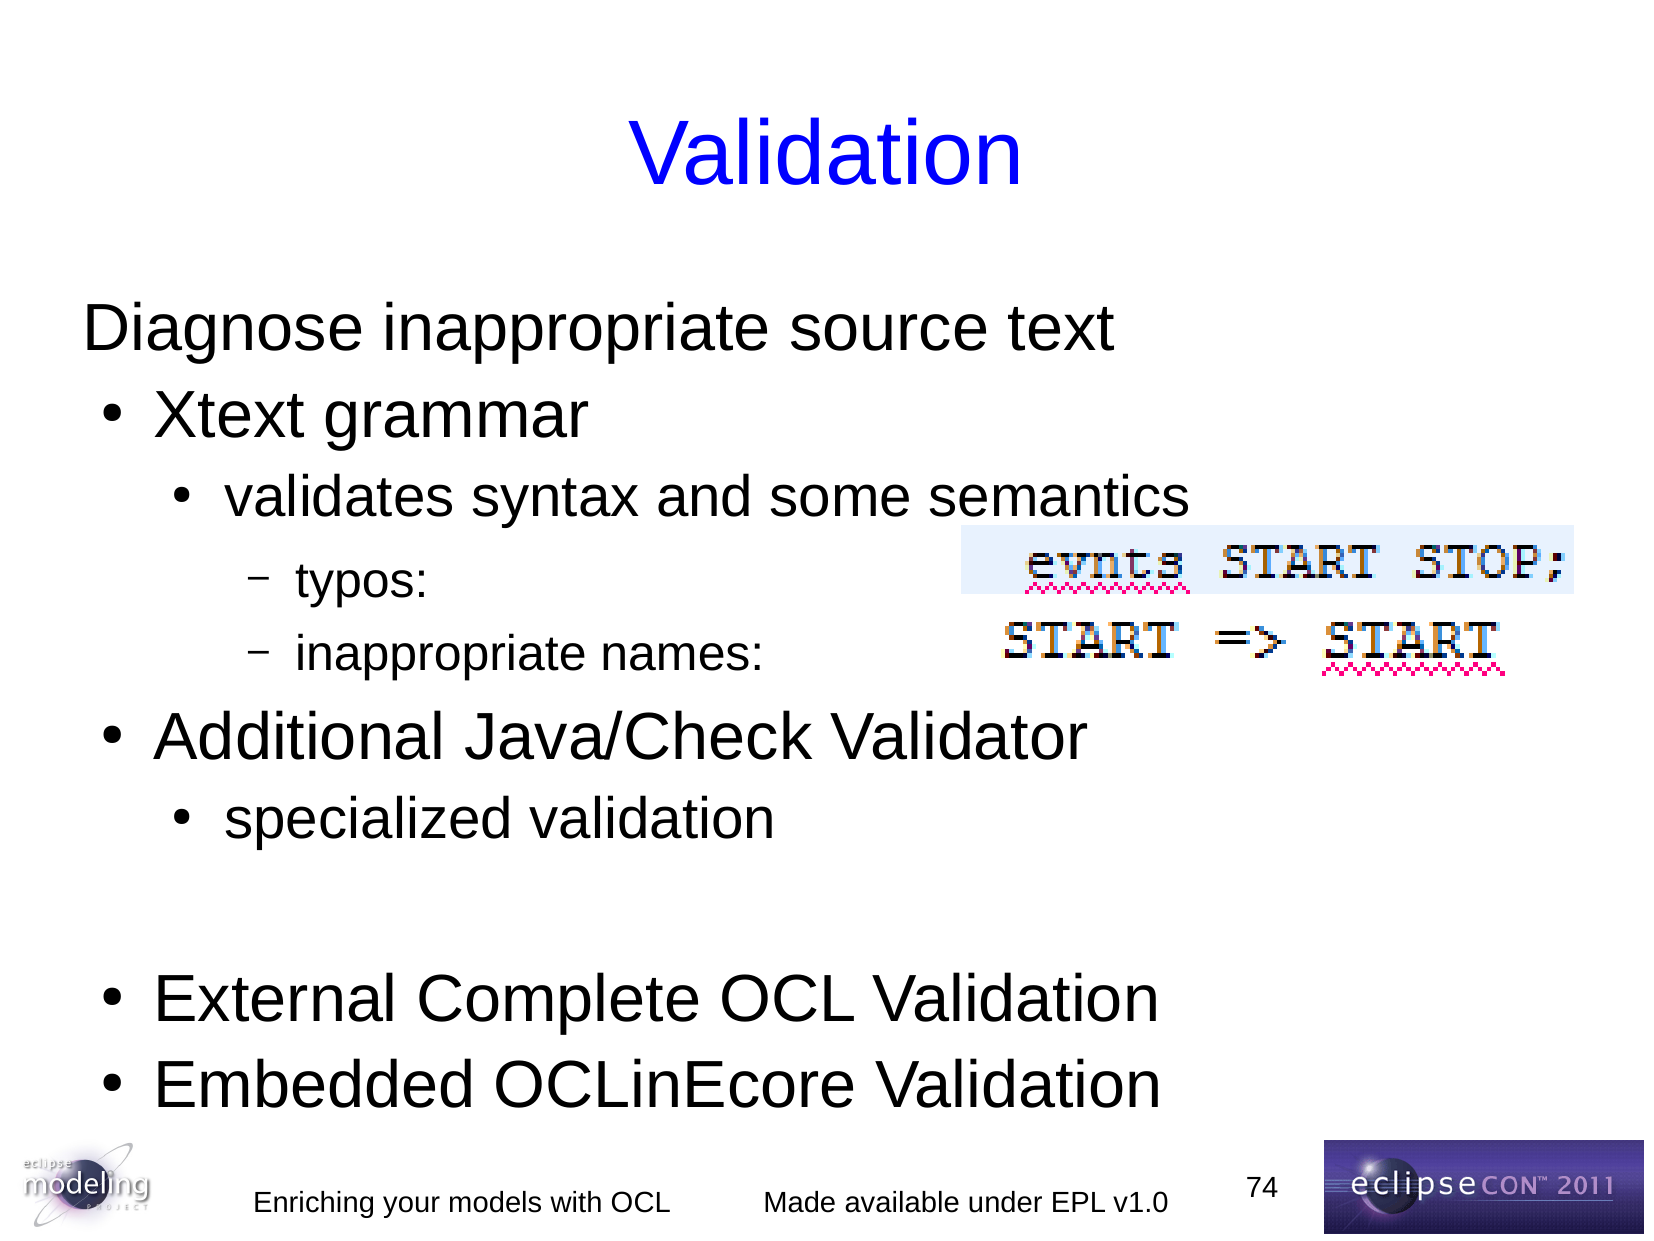

# Validation
Diagnose inappropriate source text
Xtext grammar
validates syntax and some semantics
typos:
inappropriate names:
Additional Java/Check Validator
specialized validation
External Complete OCL Validation
Embedded OCLinEcore Validation
74
Enriching your models with OCL